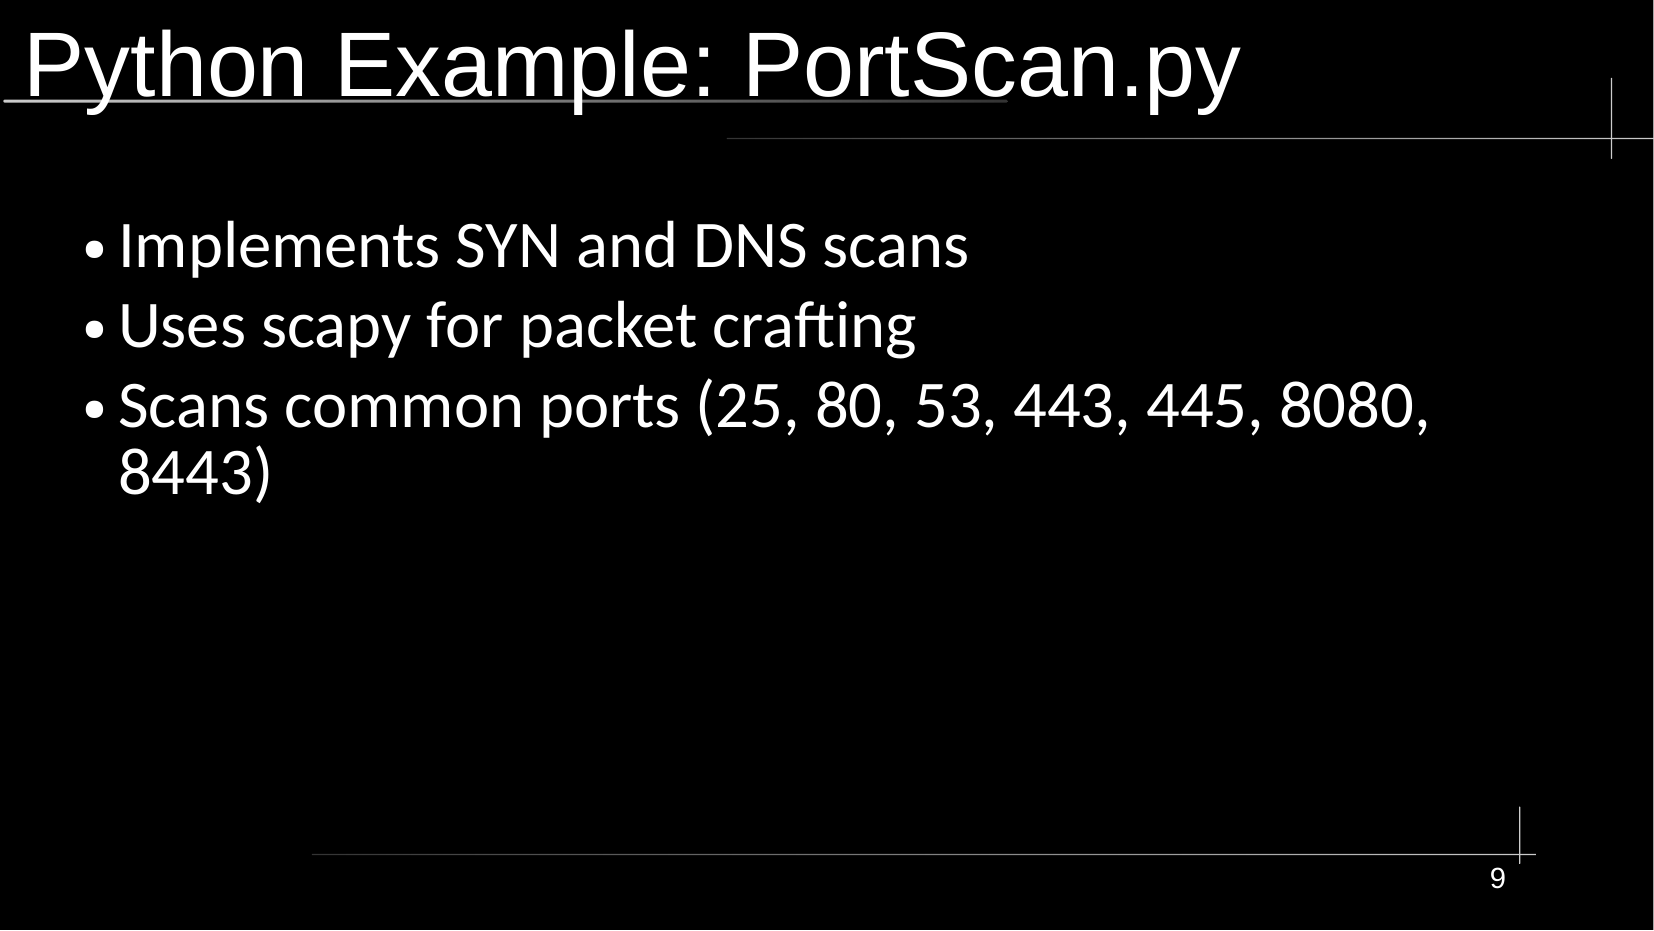

# Python Example: PortScan.py
Implements SYN and DNS scans
Uses scapy for packet crafting
Scans common ports (25, 80, 53, 443, 445, 8080, 8443)
9